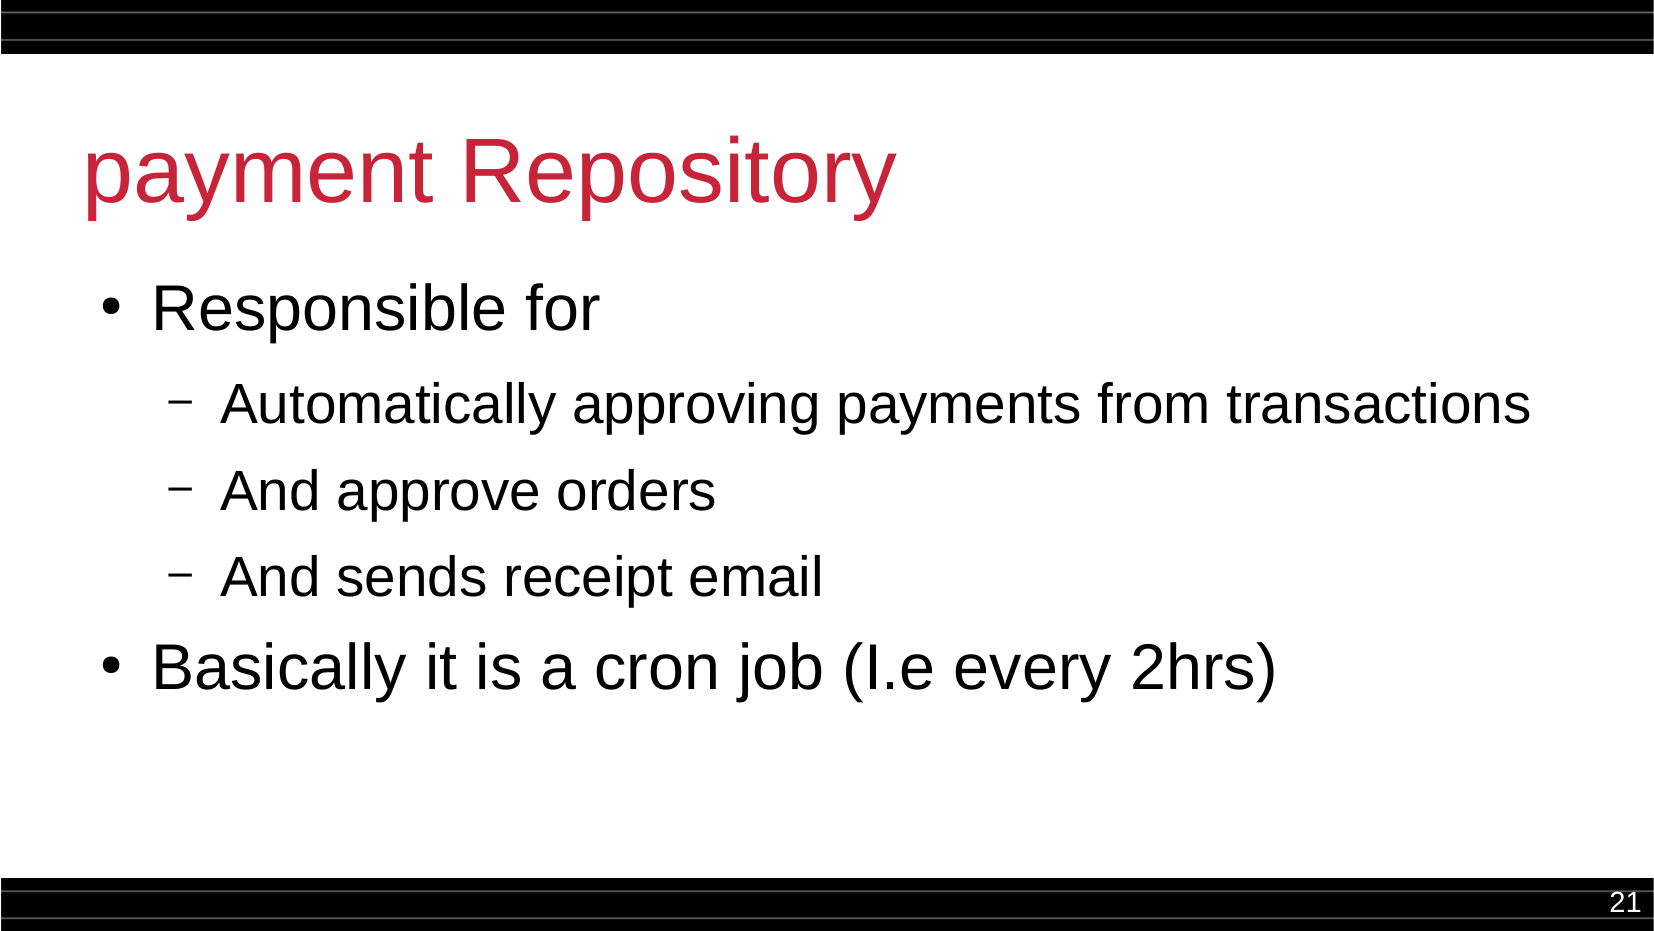

# payment Repository
Responsible for
Automatically approving payments from transactions
And approve orders
And sends receipt email
Basically it is a cron job (I.e every 2hrs)